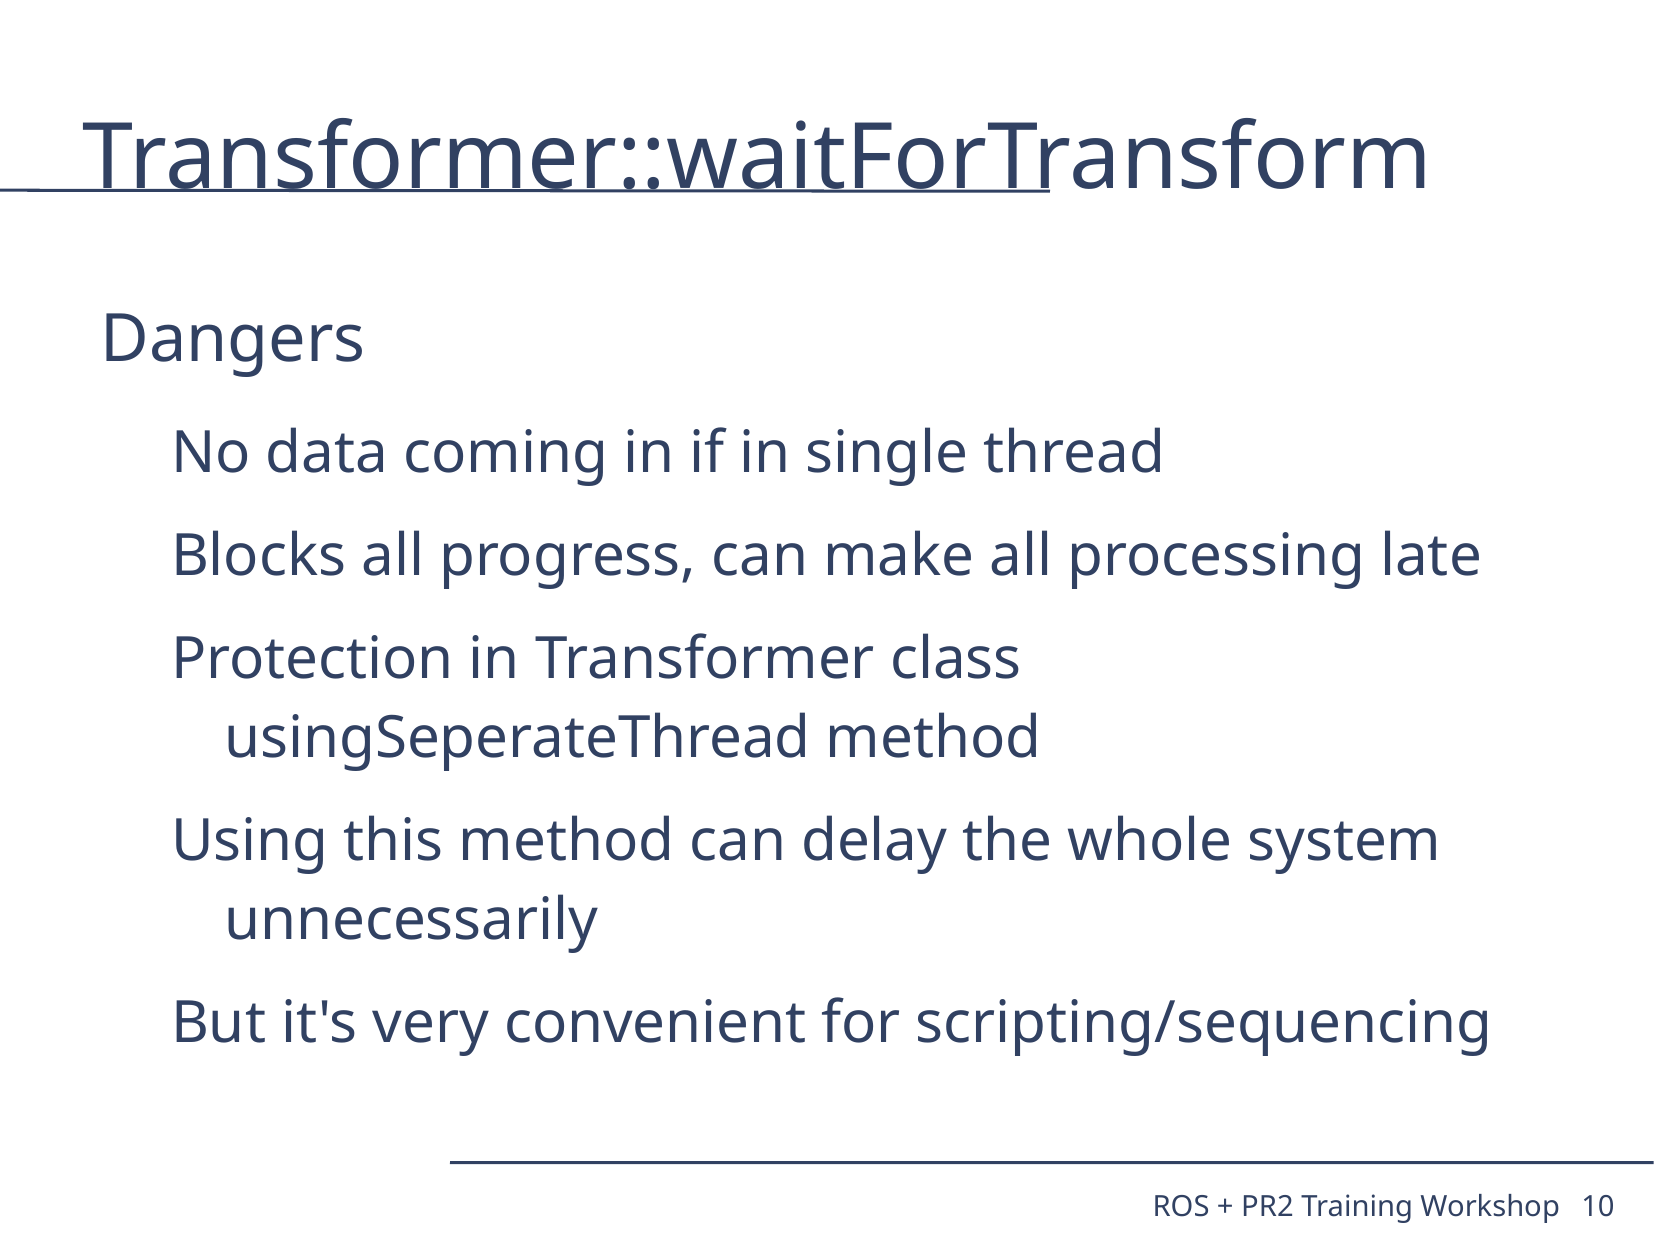

# Transformer::waitForTransform
Dangers
No data coming in if in single thread
Blocks all progress, can make all processing late
Protection in Transformer class usingSeperateThread method
Using this method can delay the whole system unnecessarily
But it's very convenient for scripting/sequencing